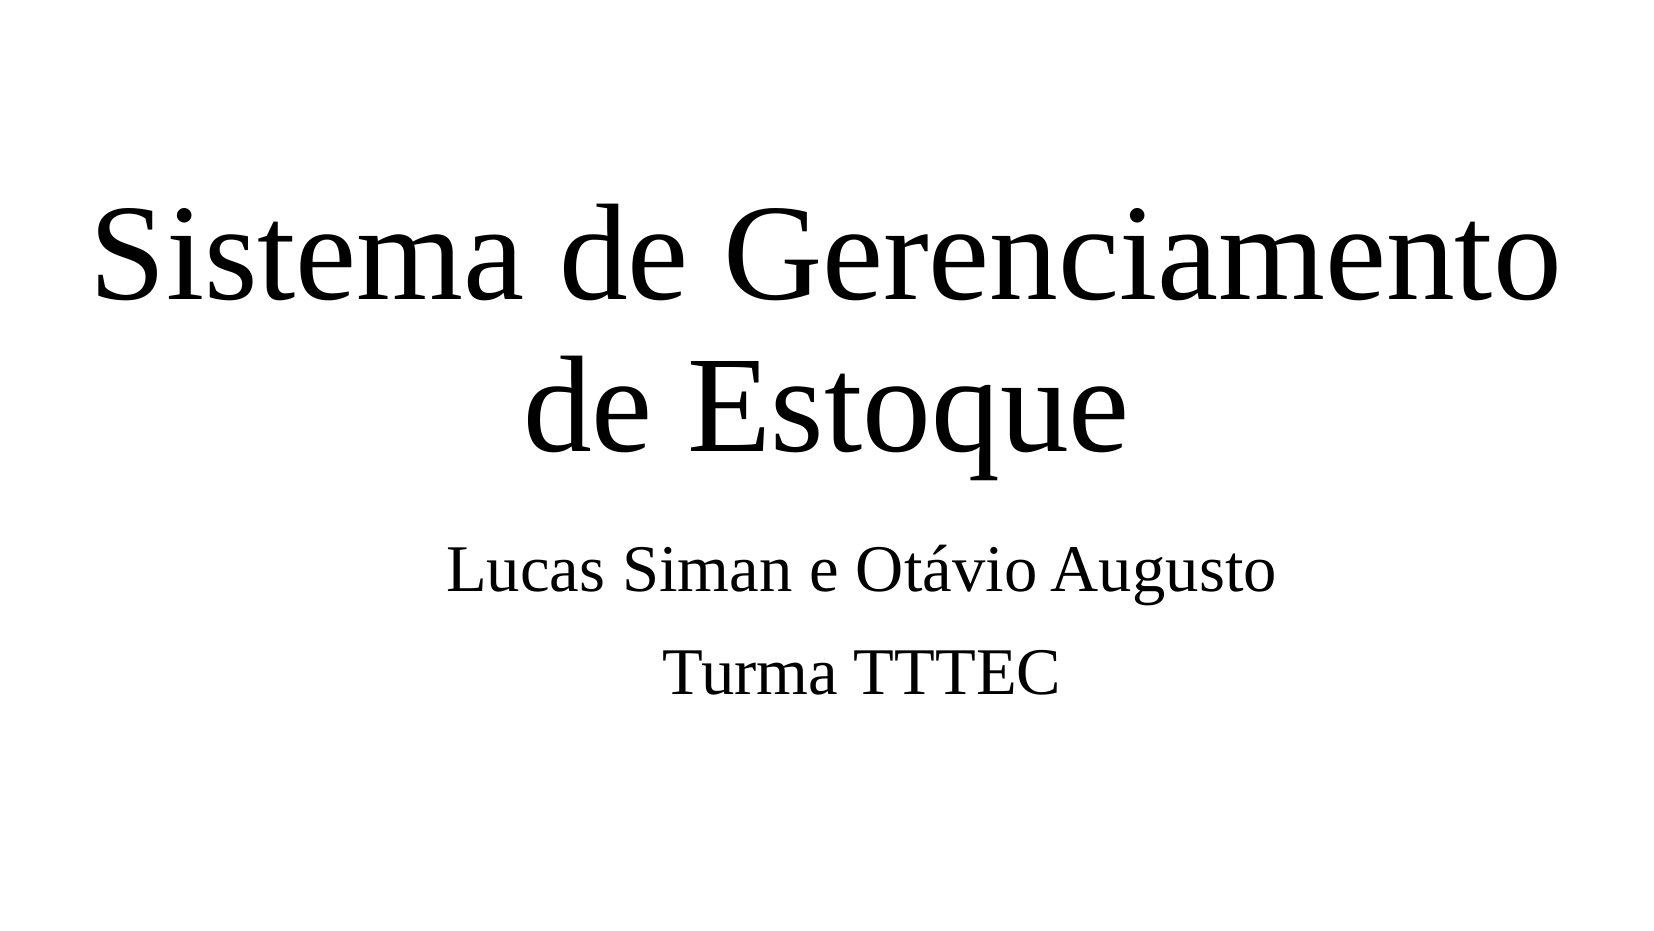

# Sistema de Gerenciamento de Estoque
Lucas Siman e Otávio Augusto
Turma TTTEC